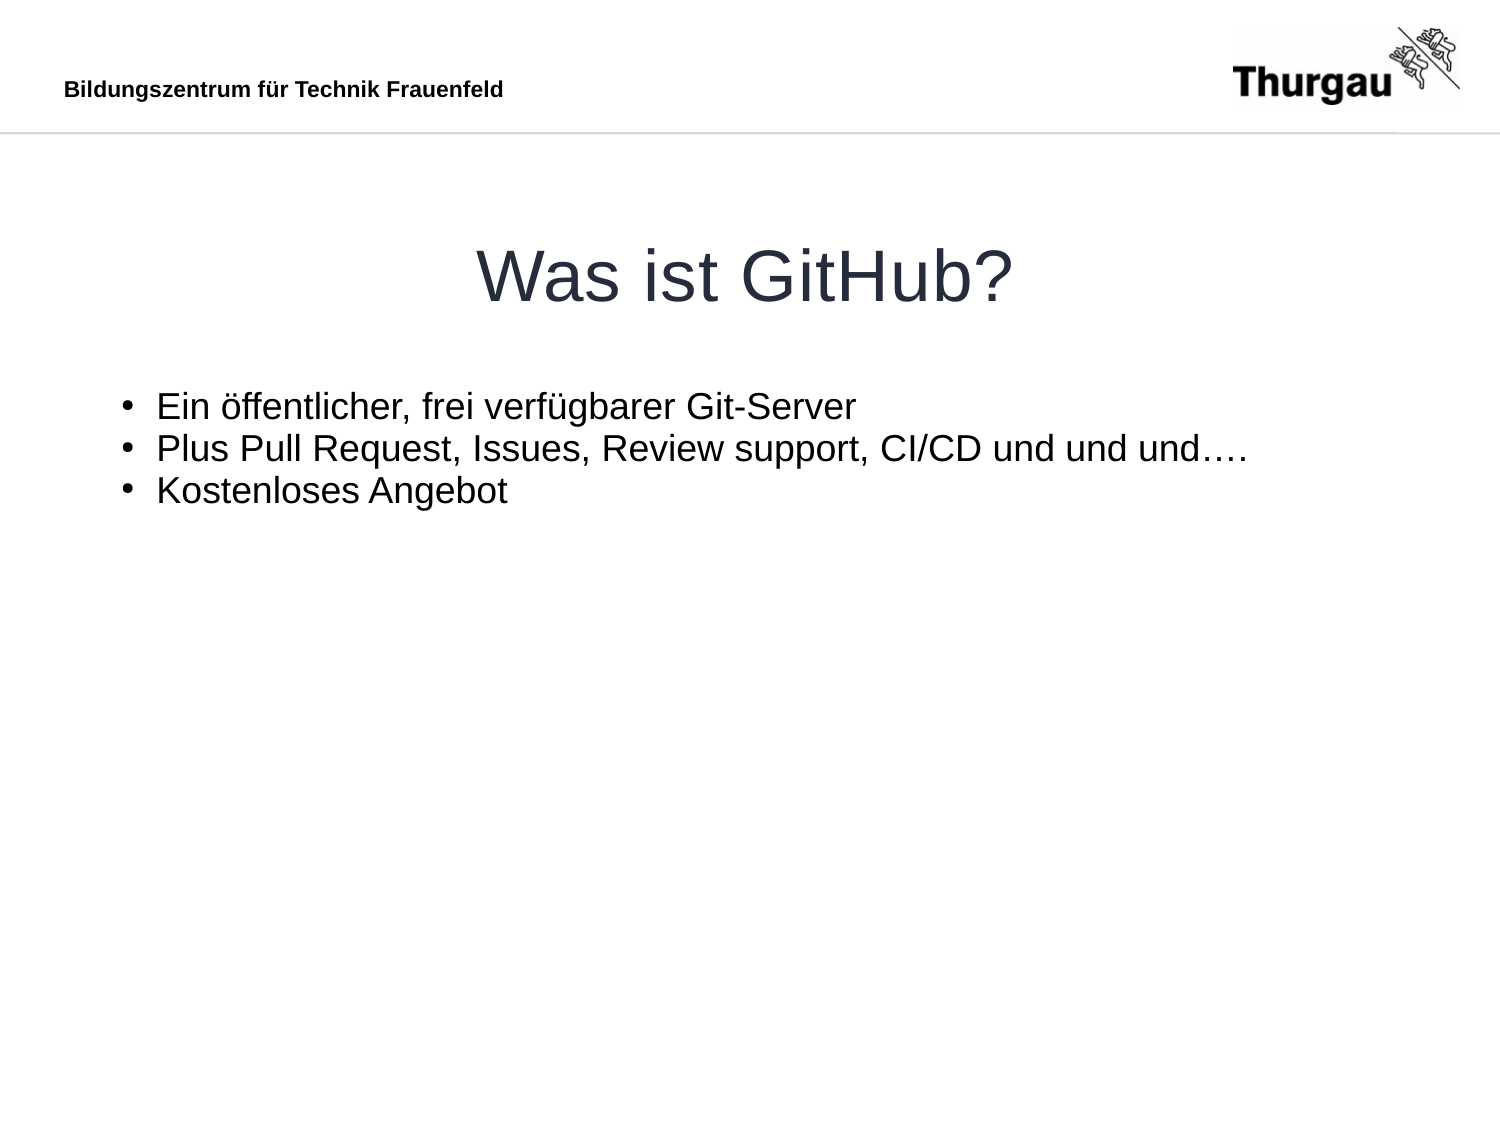

Bildungszentrum für Technik Frauenfeld
Was ist GitHub?
Ein öffentlicher, frei verfügbarer Git-Server
Plus Pull Request, Issues, Review support, CI/CD und und und….
Kostenloses Angebot